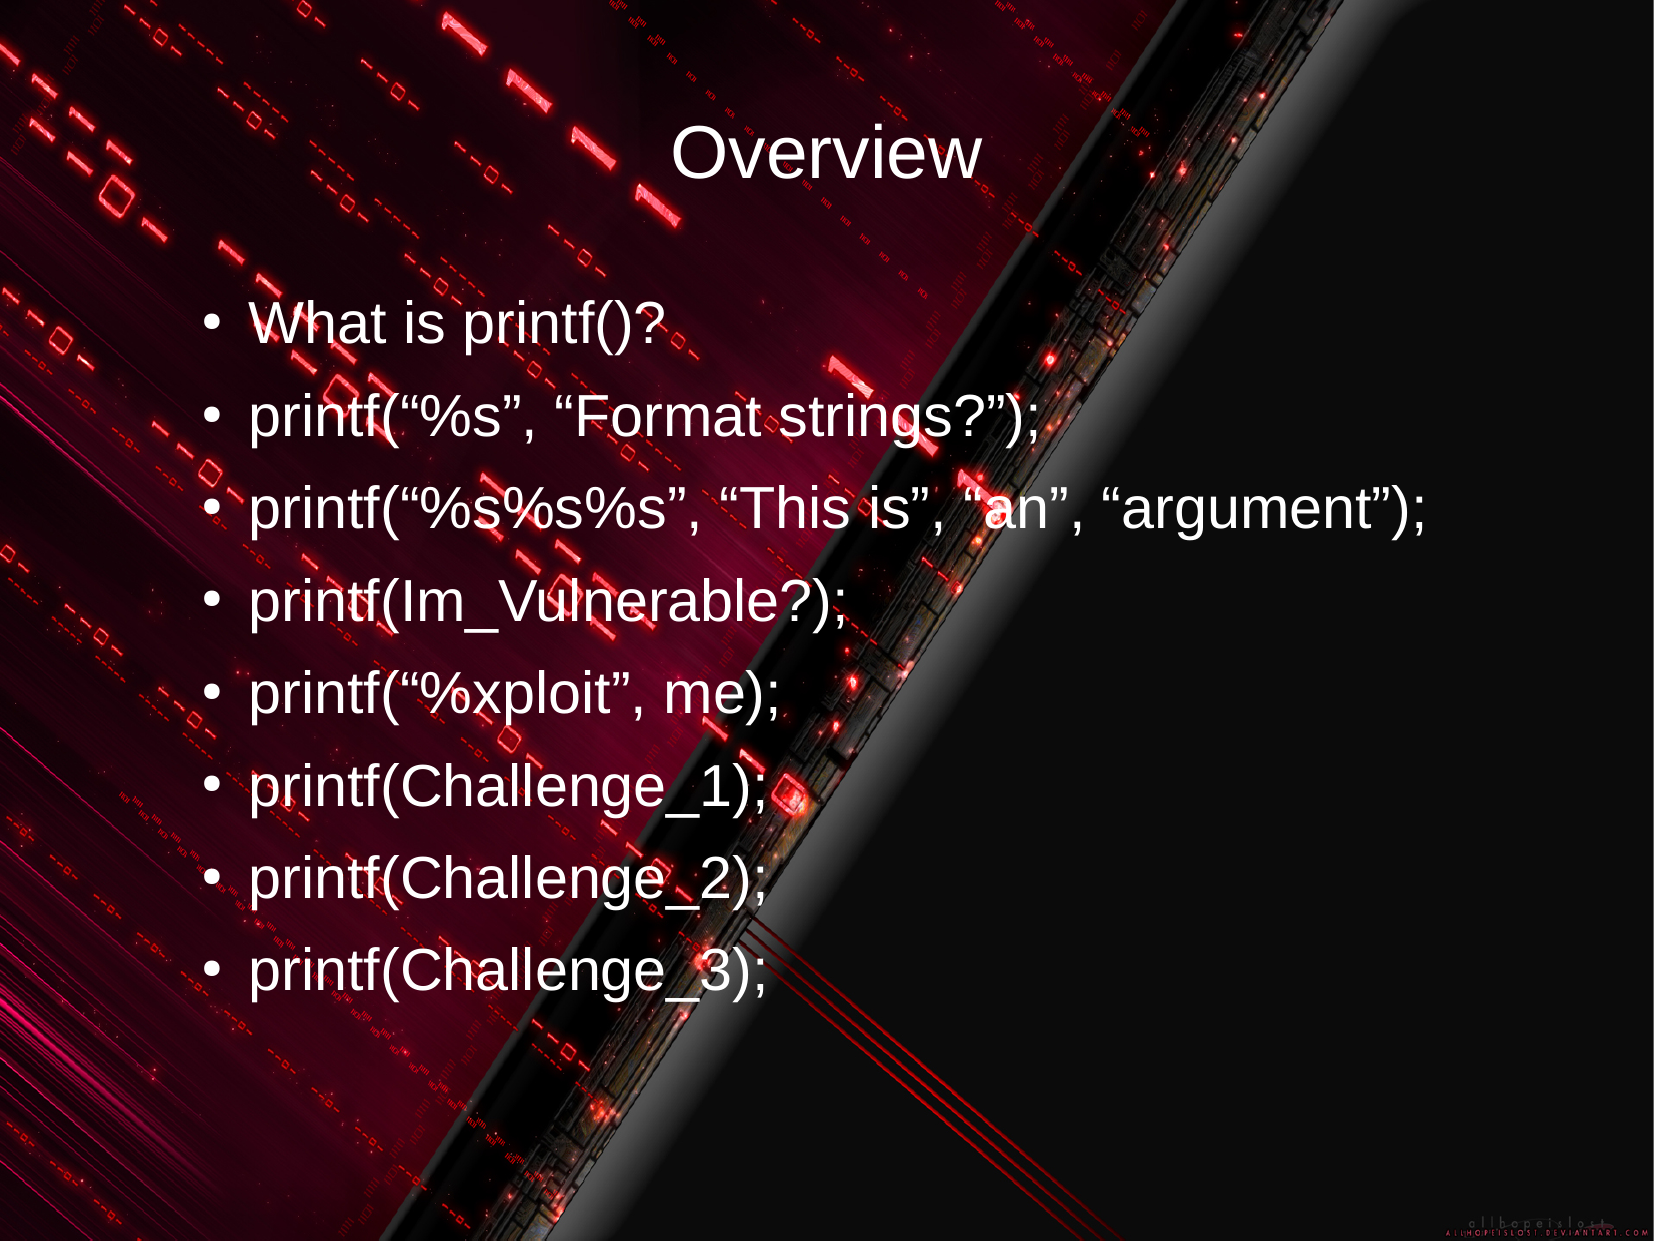

# Overview
What is printf()?
printf(“%s”, “Format strings?”);
printf(“%s%s%s”, “This is”, “an”, “argument”);
printf(Im_Vulnerable?);
printf(“%xploit”, me);
printf(Challenge_1);
printf(Challenge_2);
printf(Challenge_3);